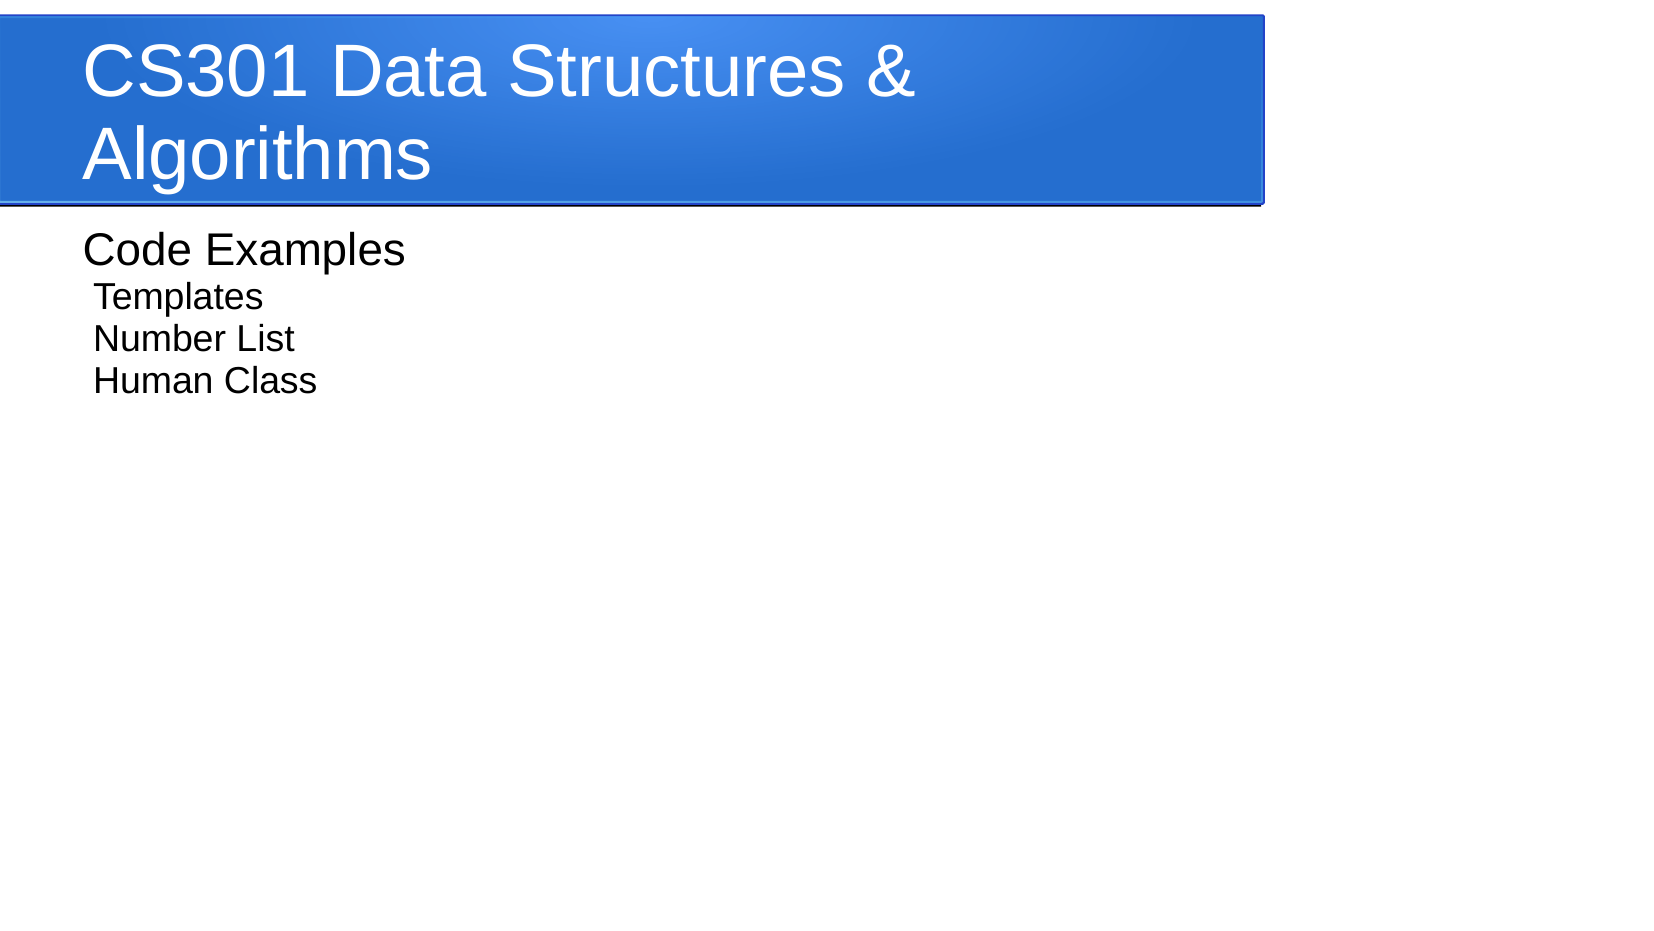

# CS301 Data Structures & Algorithms
Code Examples
 Templates
 Number List
 Human Class